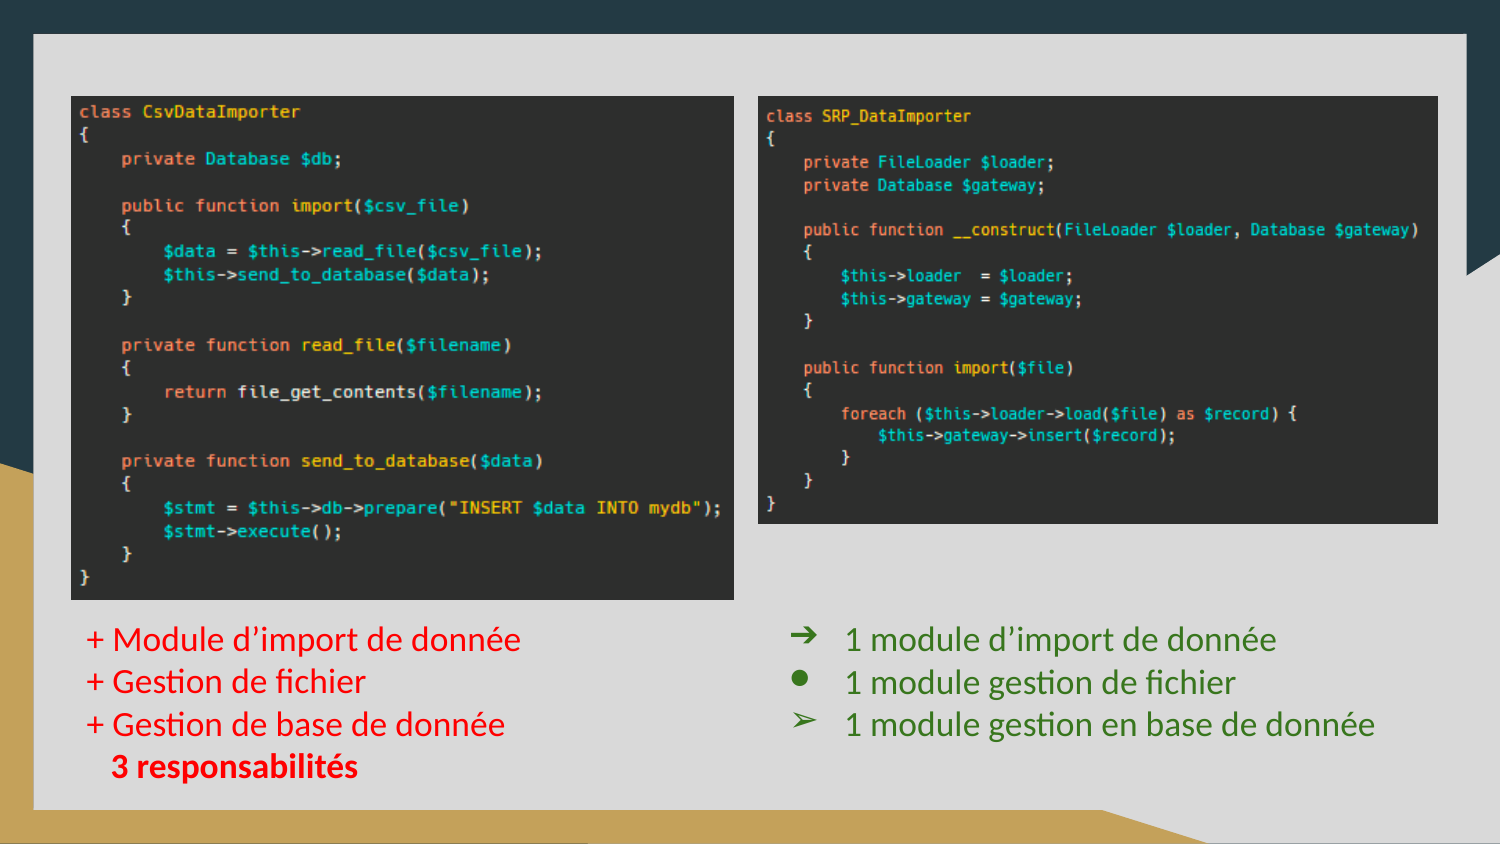

+ Module d’import de donnée
+ Gestion de fichier
+ Gestion de base de donnée
 3 responsabilités
1 module d’import de donnée
1 module gestion de fichier
1 module gestion en base de donnée